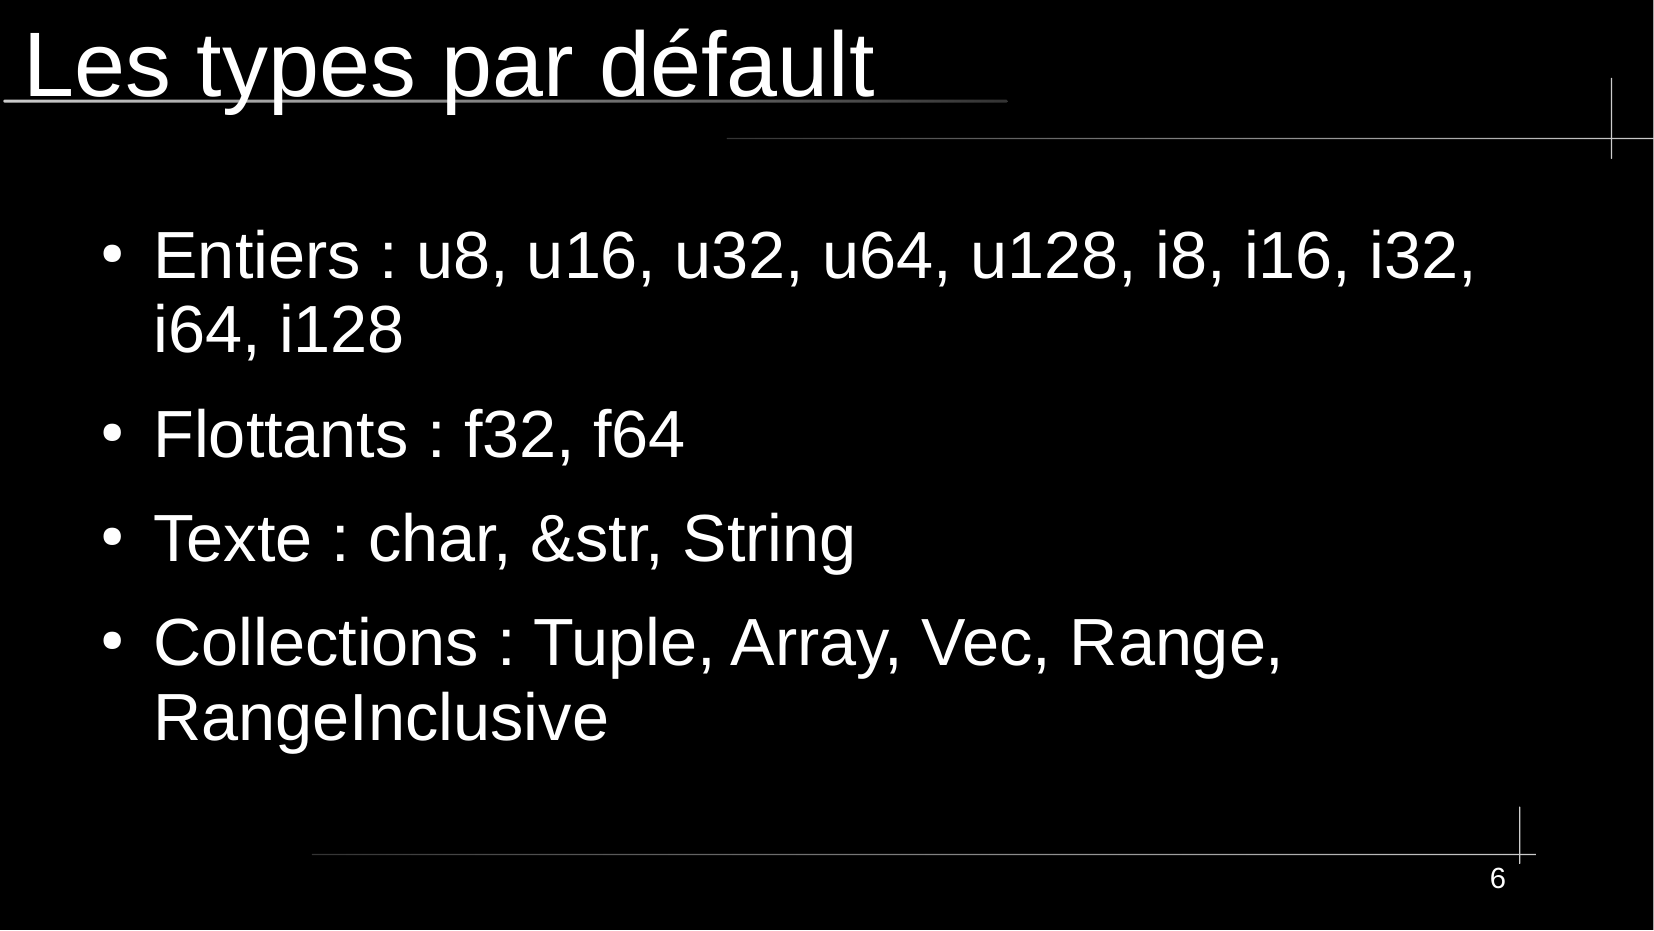

# Les types par défault
Entiers : u8, u16, u32, u64, u128, i8, i16, i32, i64, i128
Flottants : f32, f64
Texte : char, &str, String
Collections : Tuple, Array, Vec, Range, RangeInclusive
6